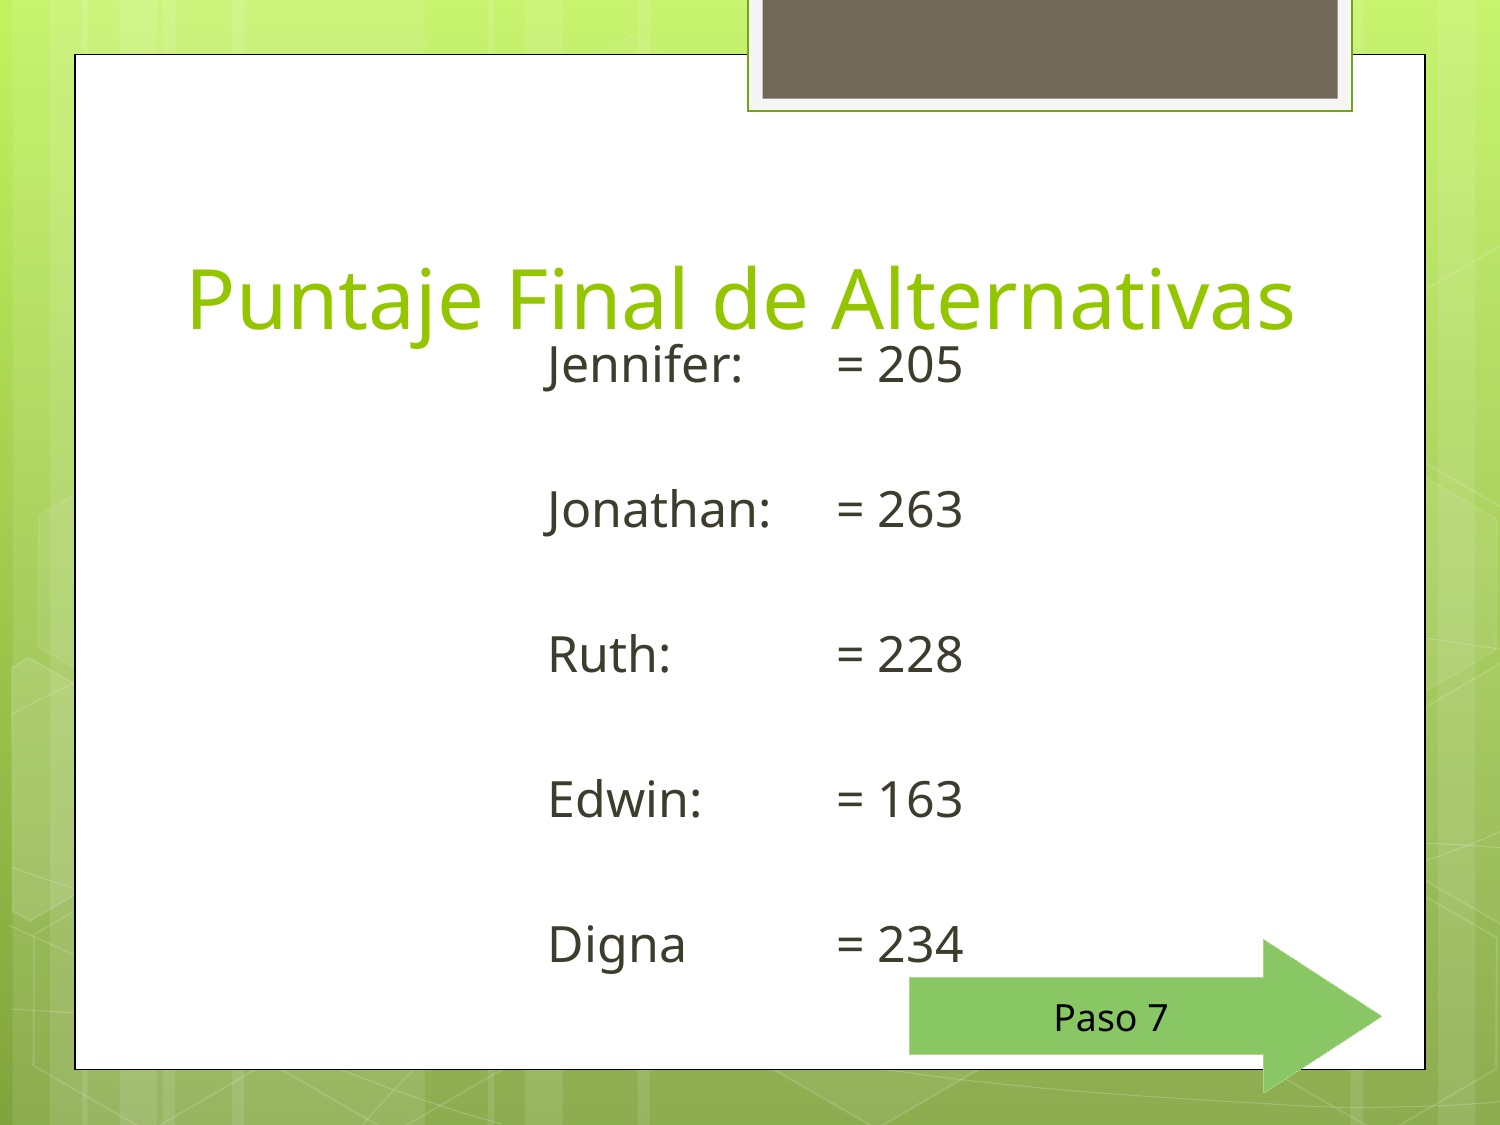

# Puntaje Final de Alternativas
Jennifer: 	= 205
Jonathan: 	= 263
Ruth: 		= 228
Edwin: 	= 163
Digna	= 234
Paso 7